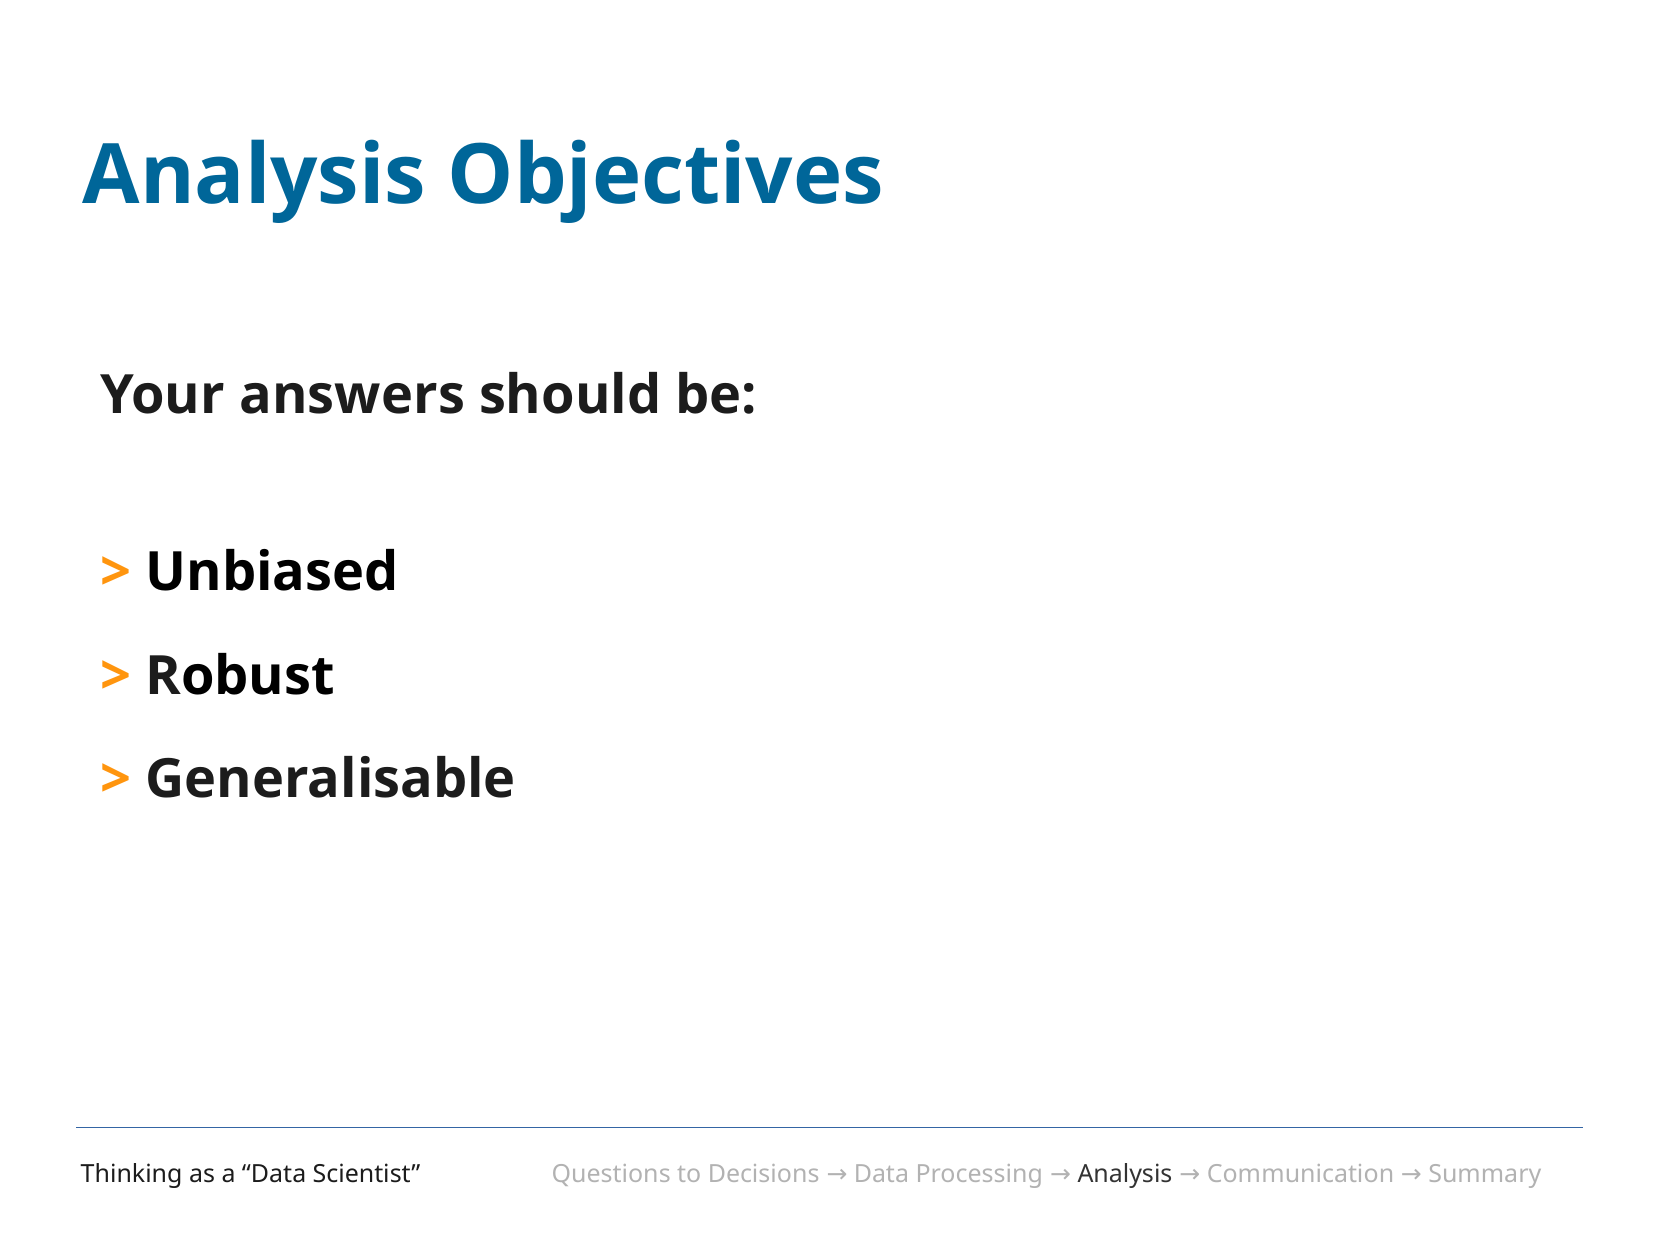

# Analysis Objectives
Your answers should be:
> Unbiased
> Robust
> Generalisable
Thinking as a “Data Scientist”
Questions to Decisions → Data Processing → Analysis → Communication → Summary